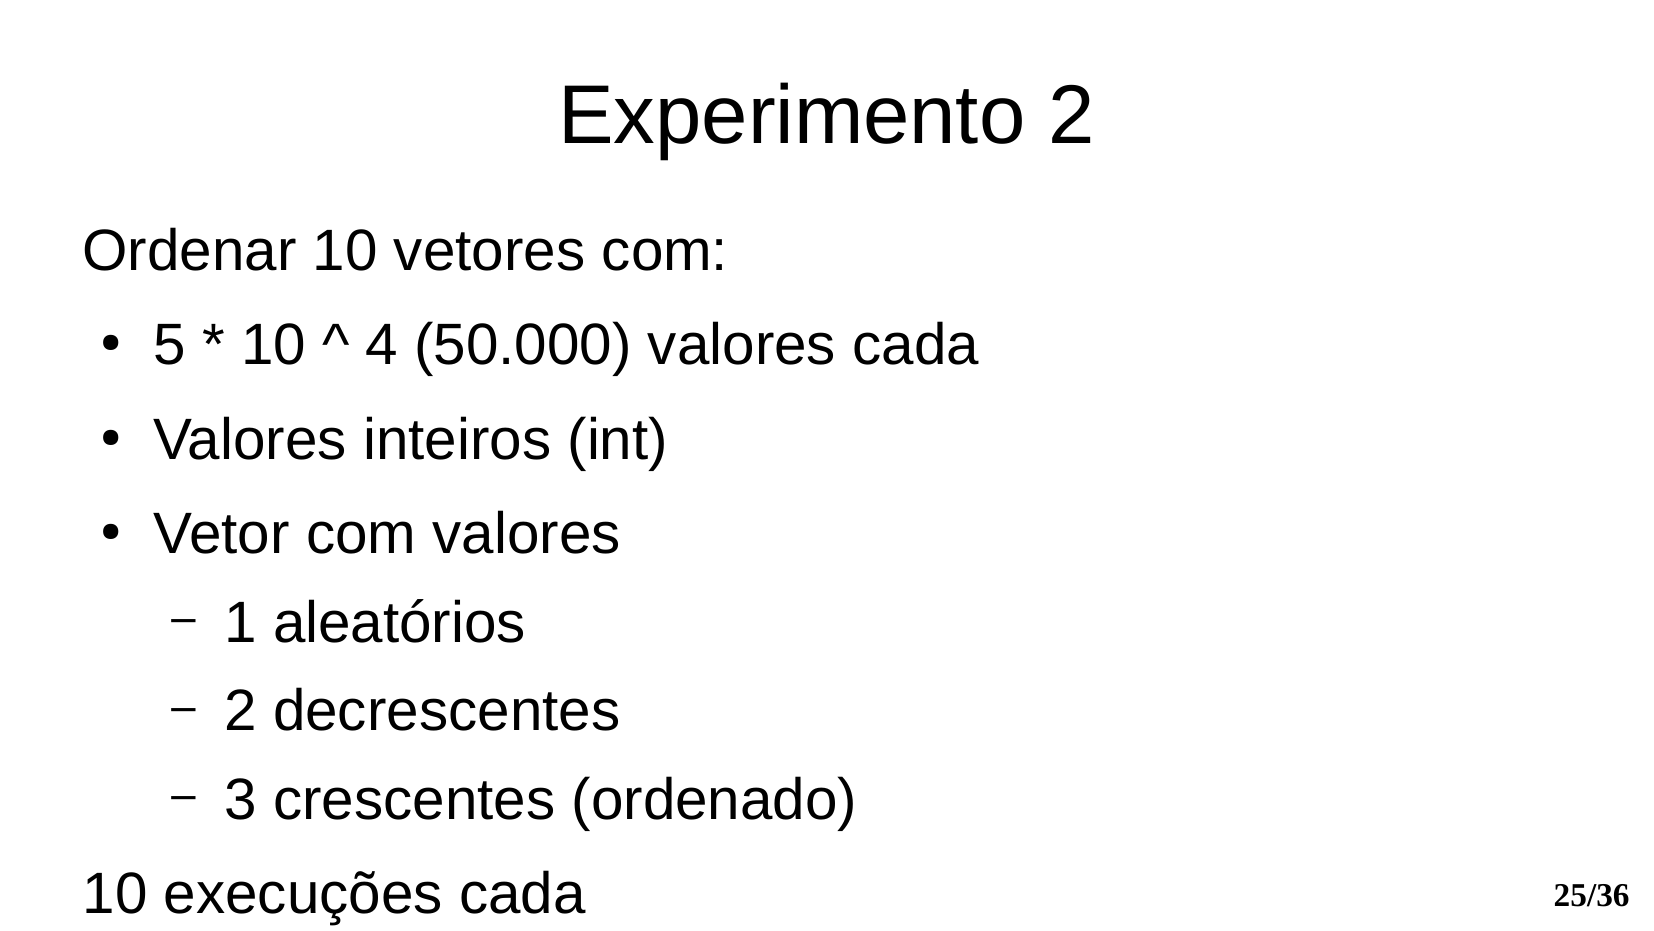

# Experimento 2
Ordenar 10 vetores com:
5 * 10 ^ 4 (50.000) valores cada
Valores inteiros (int)
Vetor com valores
1 aleatórios
2 decrescentes
3 crescentes (ordenado)
10 execuções cada
25